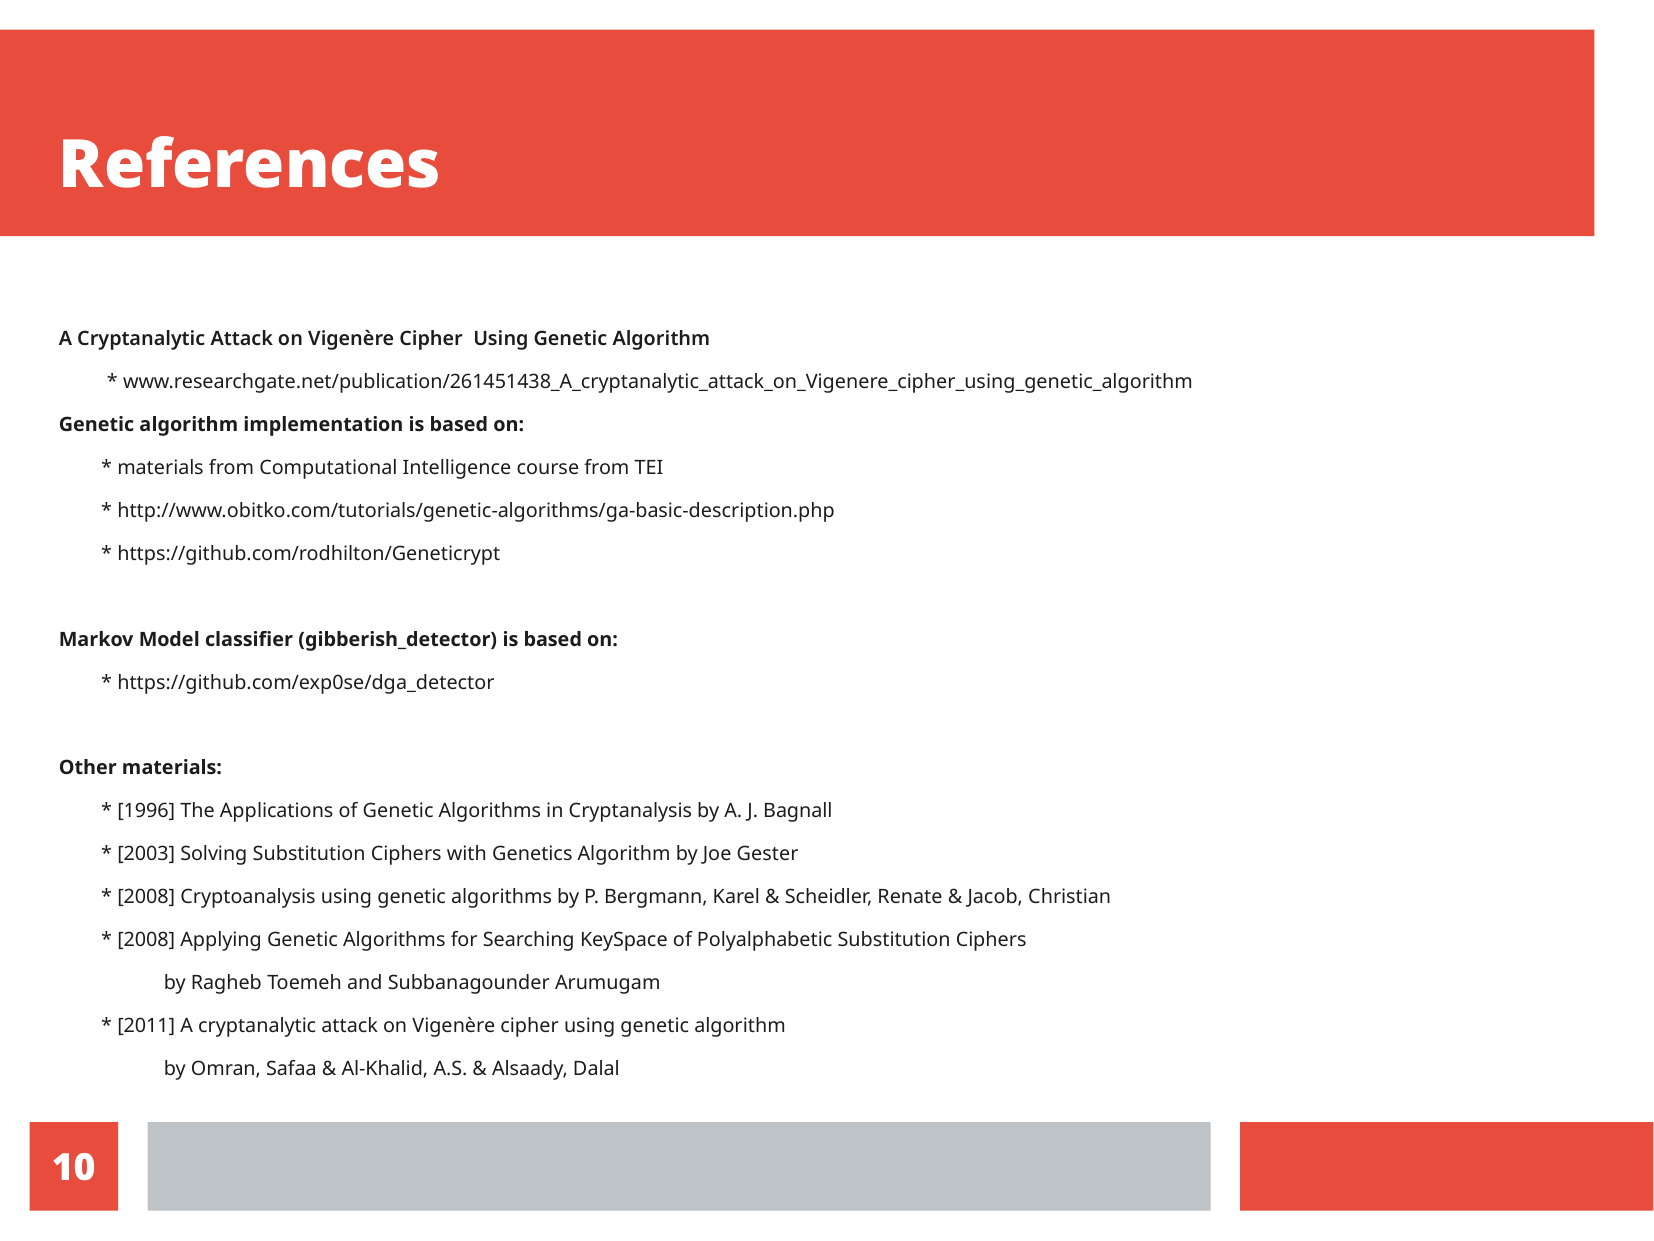

# References
A Cryptanalytic Attack on Vigenère Cipher Using Genetic Algorithm
 * www.researchgate.net/publication/261451438_A_cryptanalytic_attack_on_Vigenere_cipher_using_genetic_algorithm
Genetic algorithm implementation is based on:
 * materials from Computational Intelligence course from TEI
 * http://www.obitko.com/tutorials/genetic-algorithms/ga-basic-description.php
 * https://github.com/rodhilton/Geneticrypt
Markov Model classifier (gibberish_detector) is based on:
 * https://github.com/exp0se/dga_detector
Other materials:
 * [1996] The Applications of Genetic Algorithms in Cryptanalysis by A. J. Bagnall
 * [2003] Solving Substitution Ciphers with Genetics Algorithm by Joe Gester
 * [2008] Cryptoanalysis using genetic algorithms by P. Bergmann, Karel & Scheidler, Renate & Jacob, Christian
 * [2008] Applying Genetic Algorithms for Searching KeySpace of Polyalphabetic Substitution Ciphers
 by Ragheb Toemeh and Subbanagounder Arumugam
 * [2011] A cryptanalytic attack on Vigenère cipher using genetic algorithm
 by Omran, Safaa & Al-Khalid, A.S. & Alsaady, Dalal
10